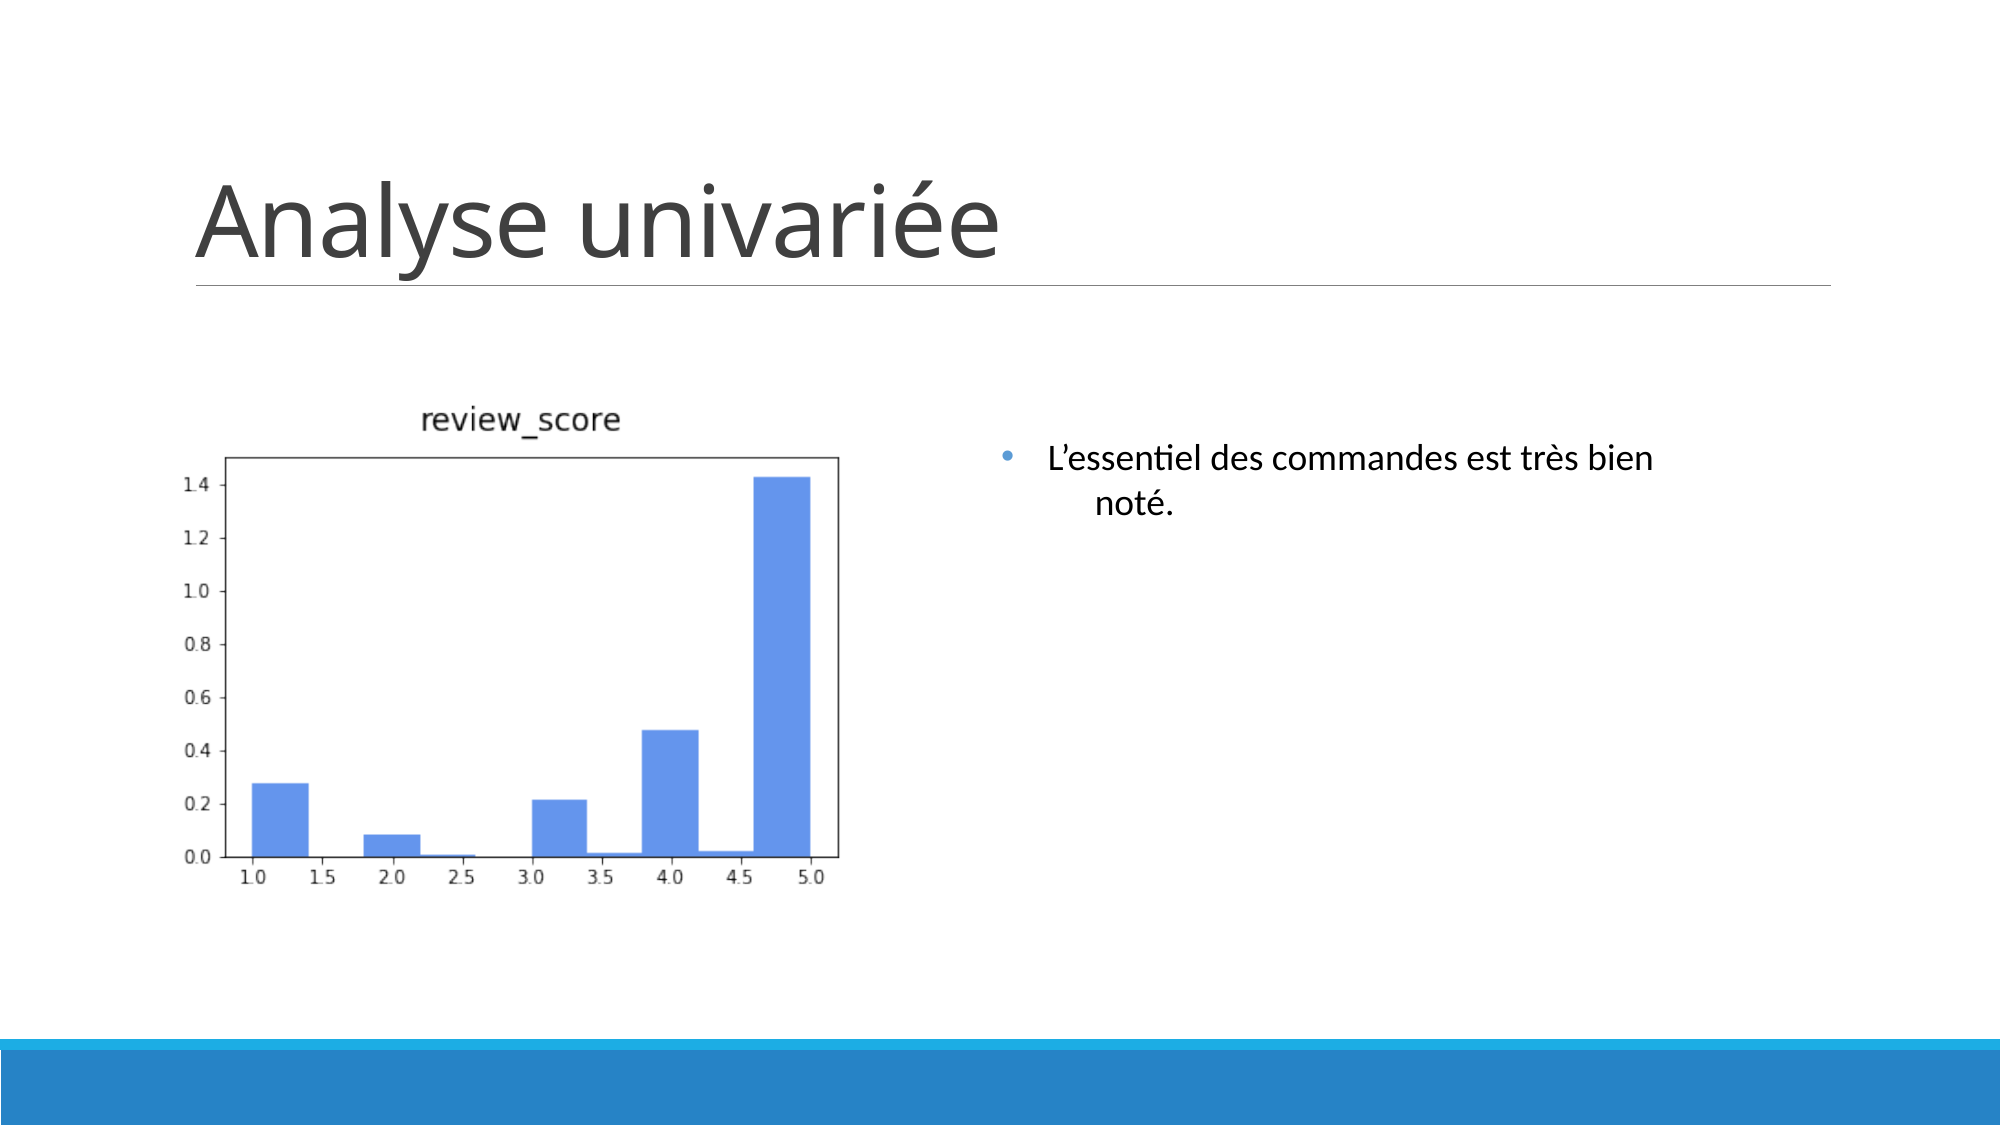

# Analyse univariée
L’essentiel des commandes est très bien noté.